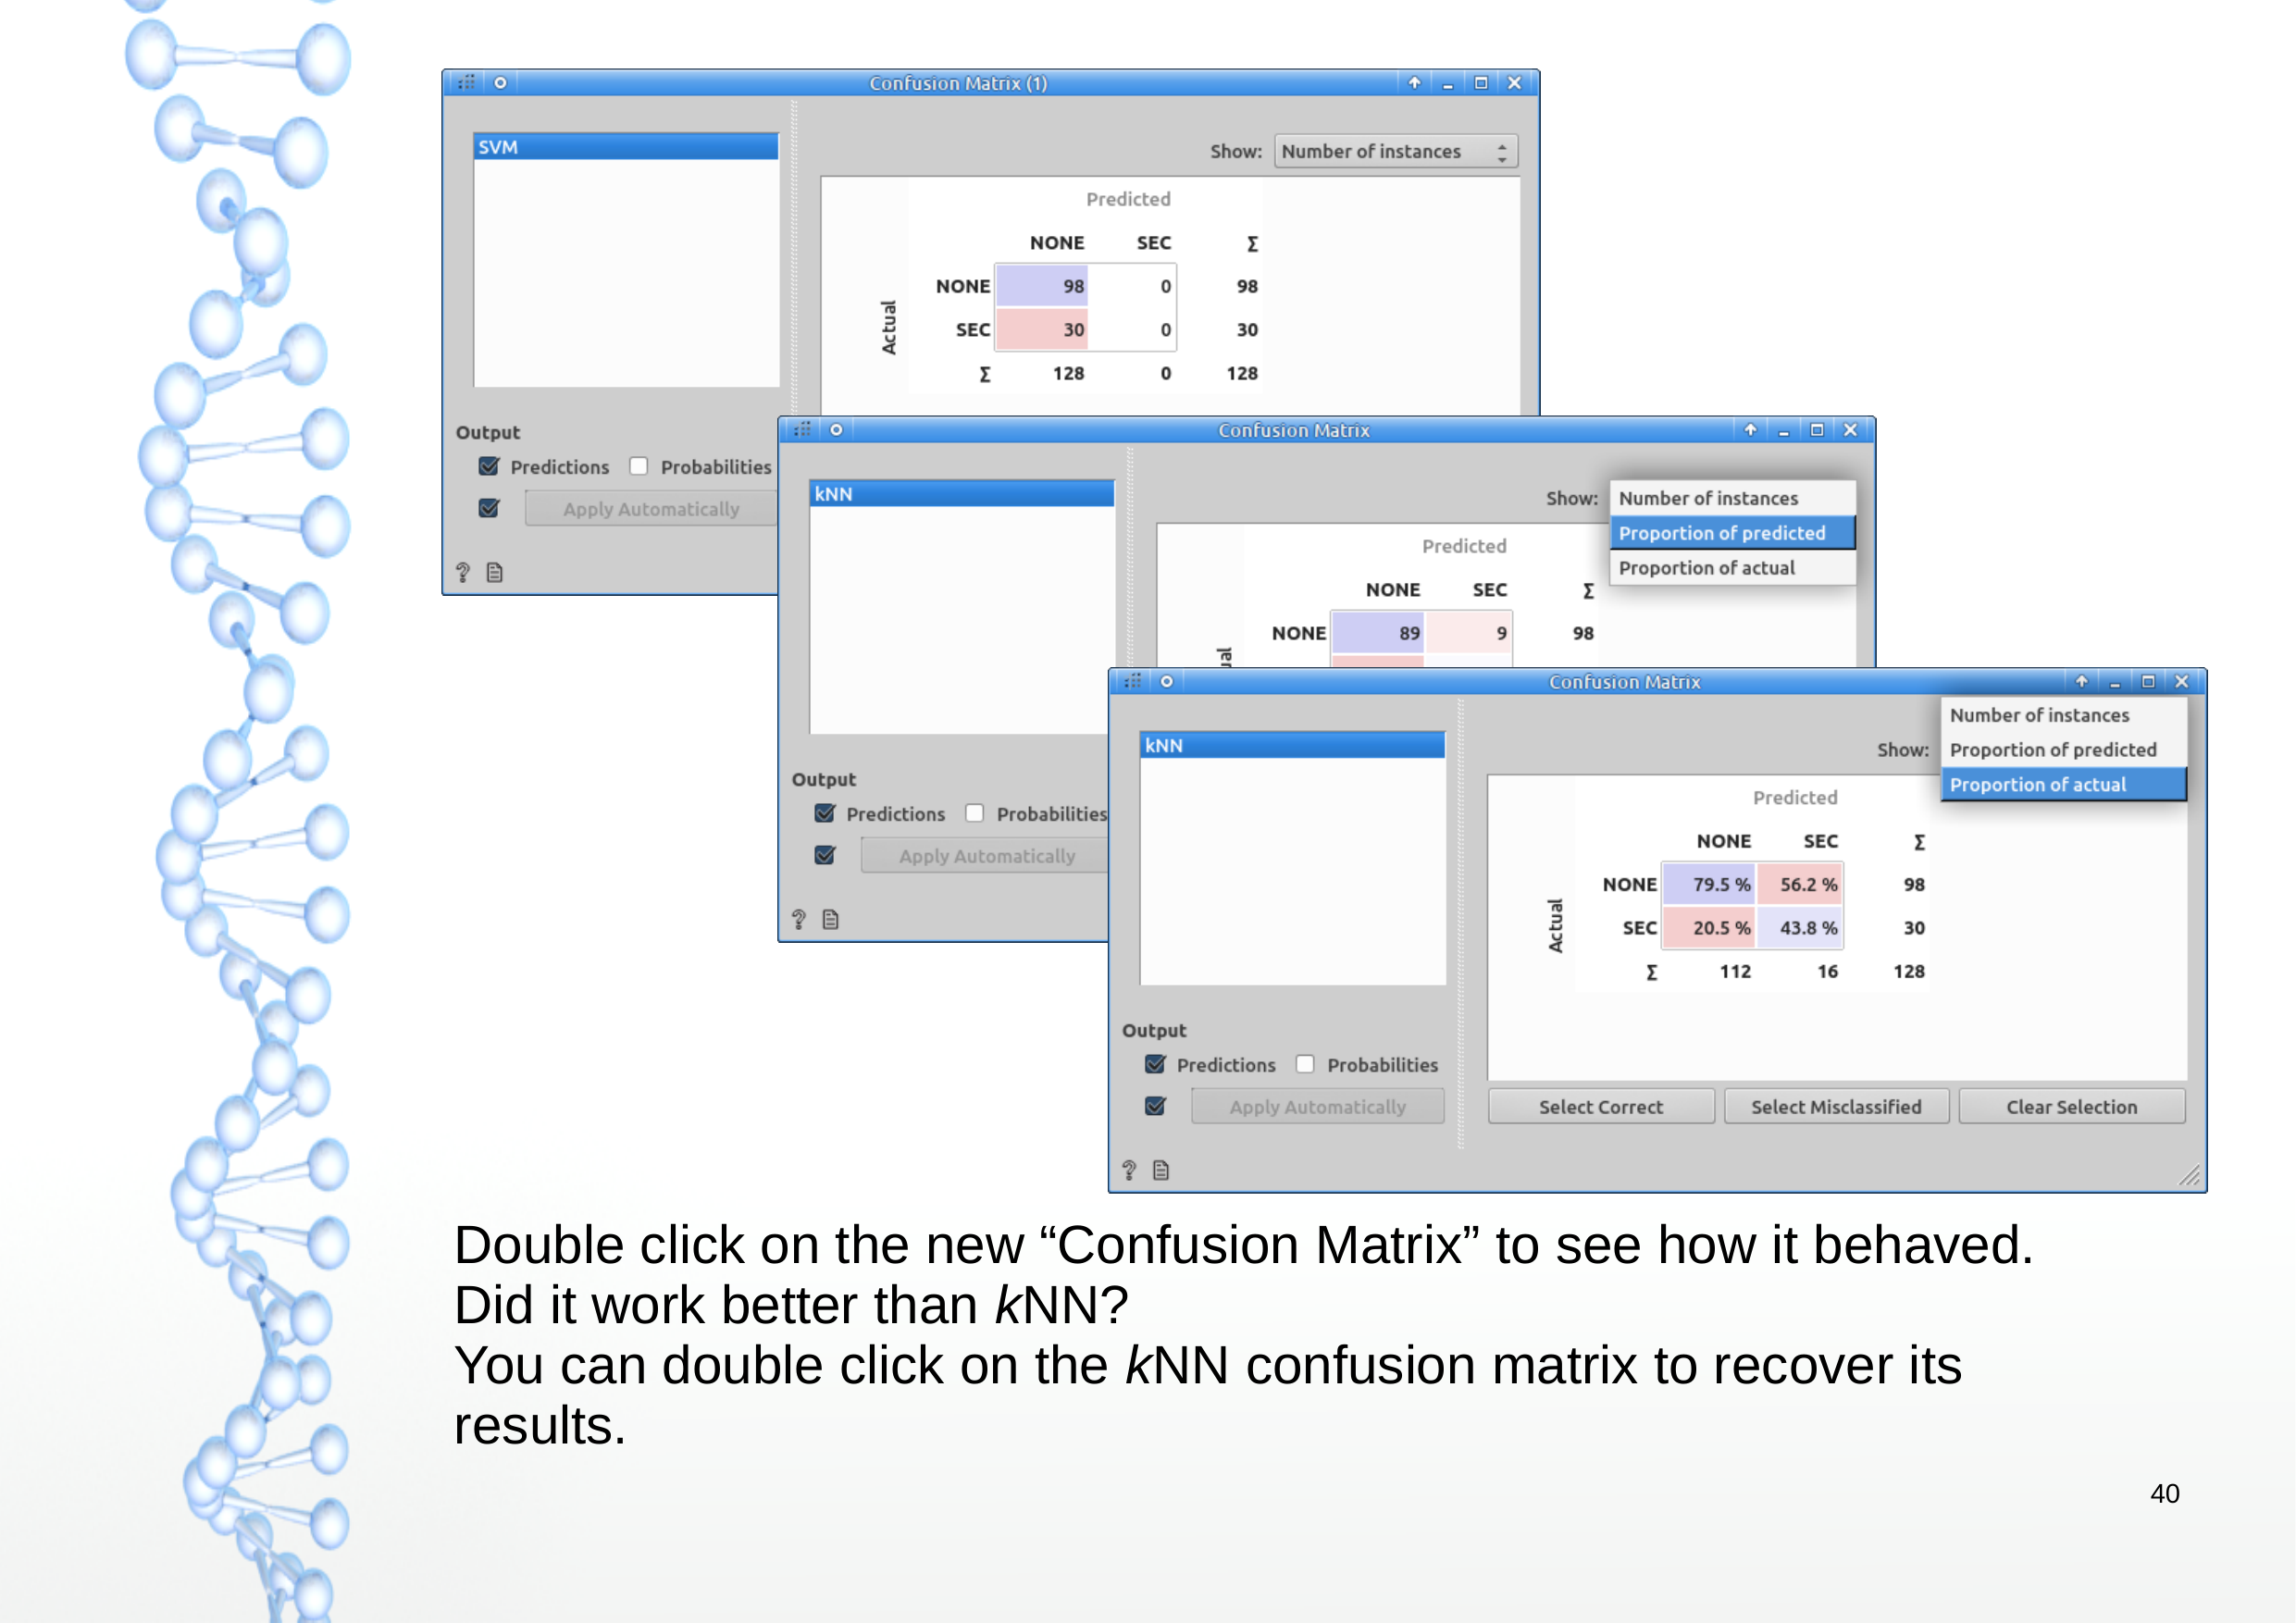

Double click on the new “Confusion Matrix” to see how it behaved. Did it work better than kNN?
You can double click on the kNN confusion matrix to recover its results.
40